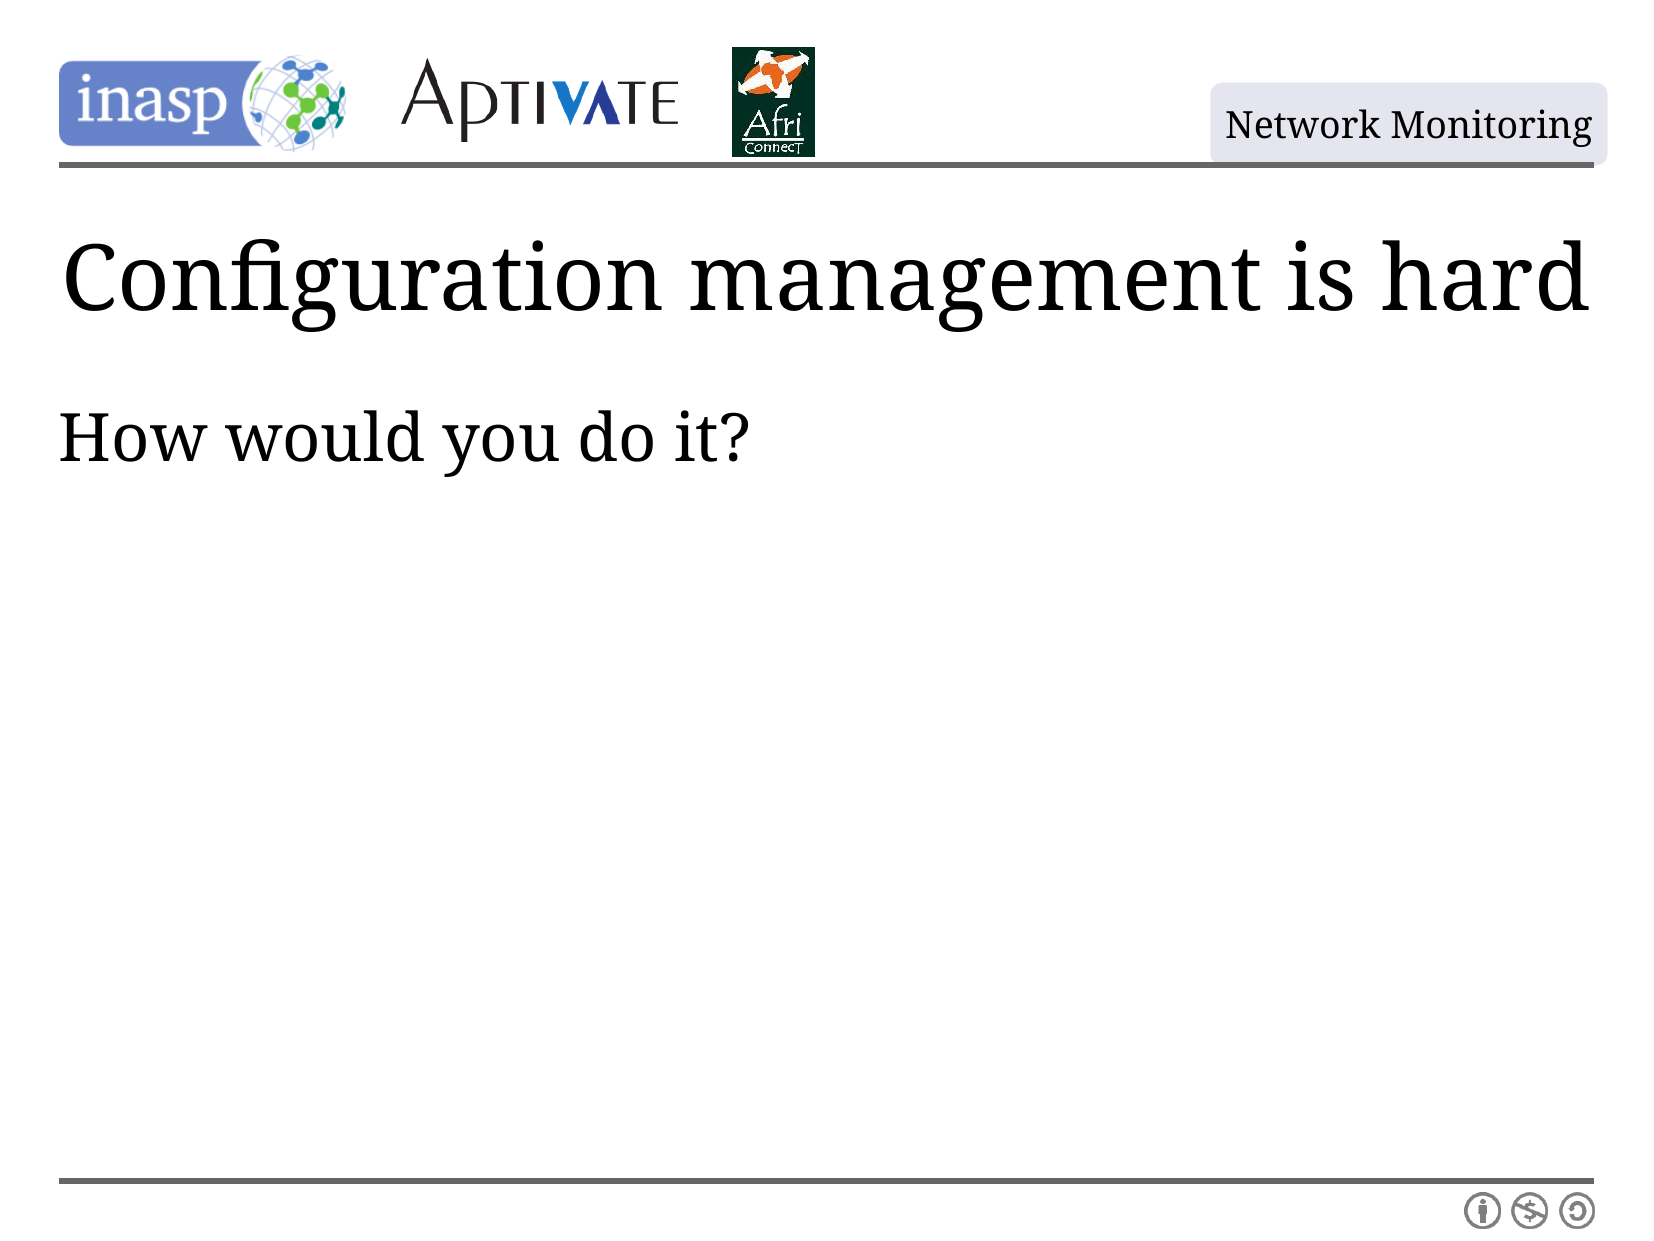

# Configuration management is hard
How would you do it?